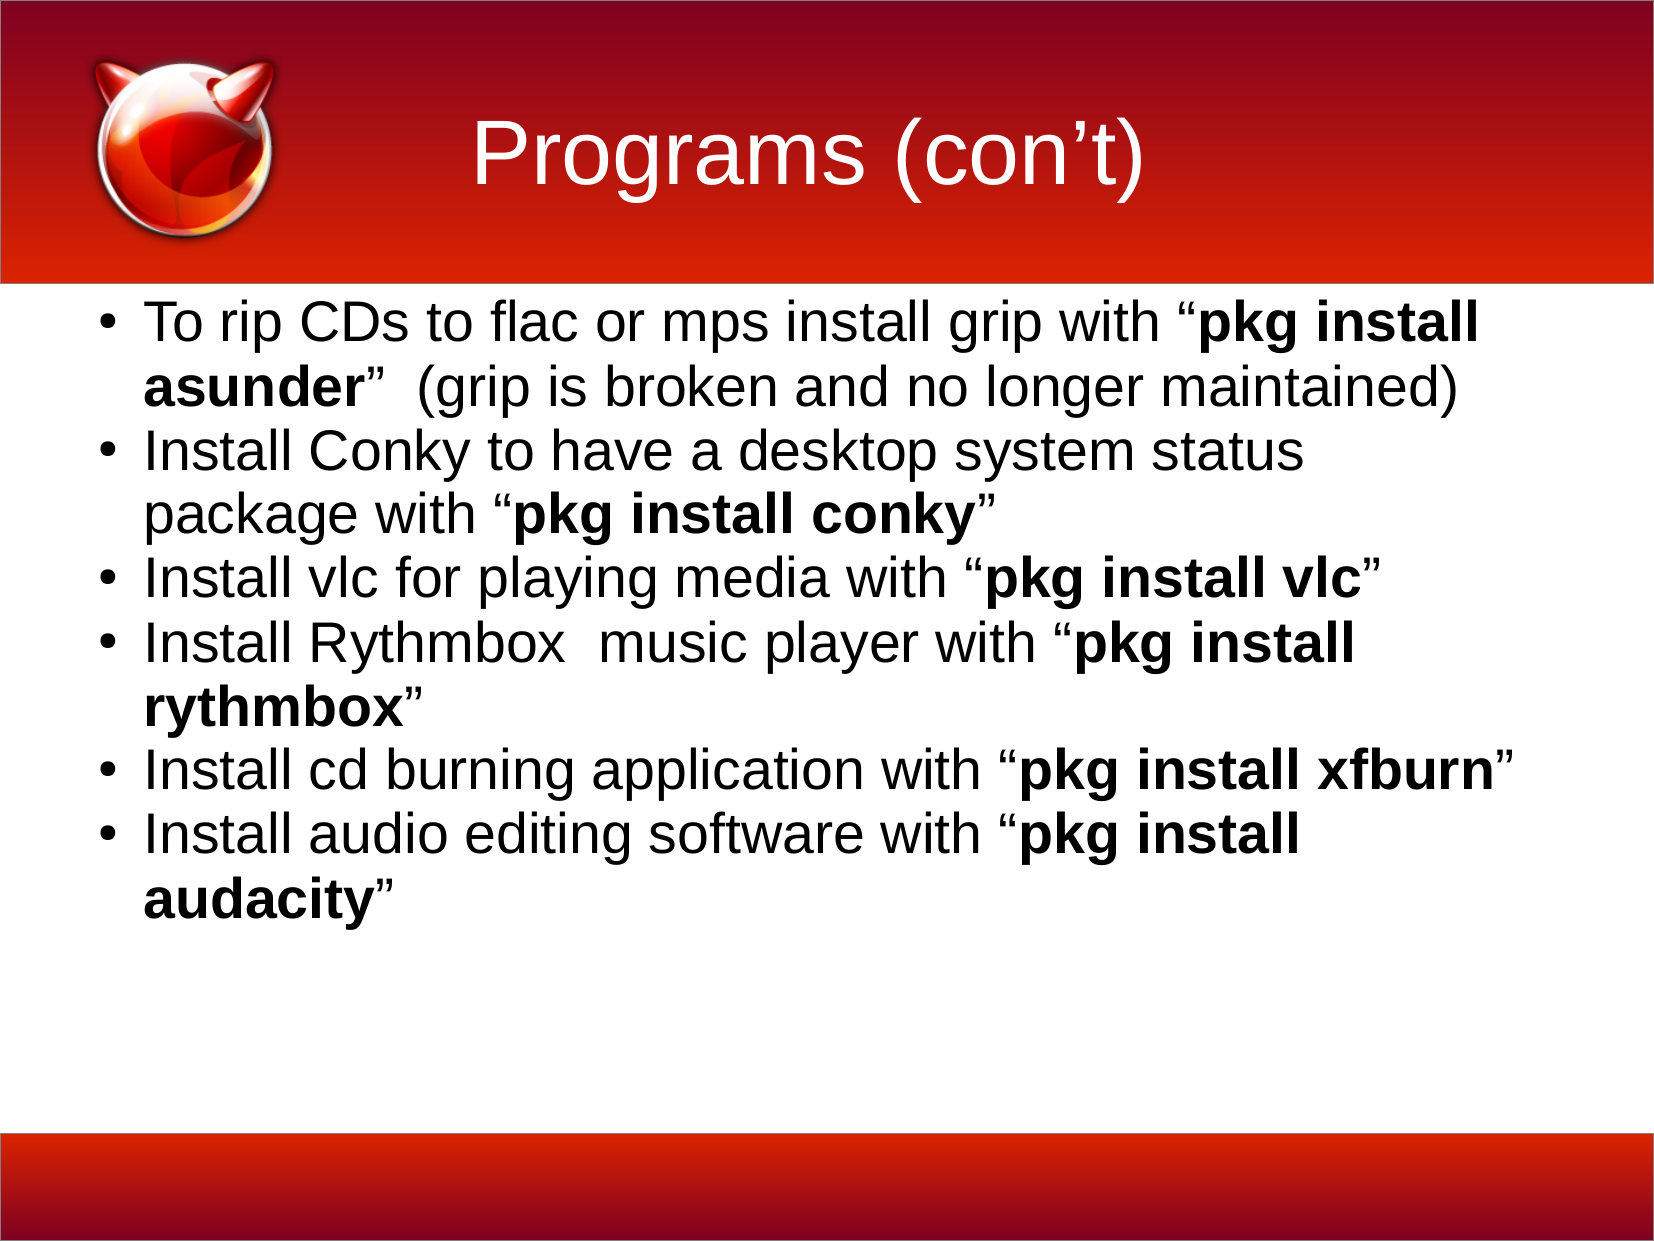

# Programs (con’t)
To rip CDs to flac or mps install grip with “pkg install asunder” (grip is broken and no longer maintained)
Install Conky to have a desktop system status package with “pkg install conky”
Install vlc for playing media with “pkg install vlc”
Install Rythmbox music player with “pkg install rythmbox”
Install cd burning application with “pkg install xfburn”
Install audio editing software with “pkg install audacity”